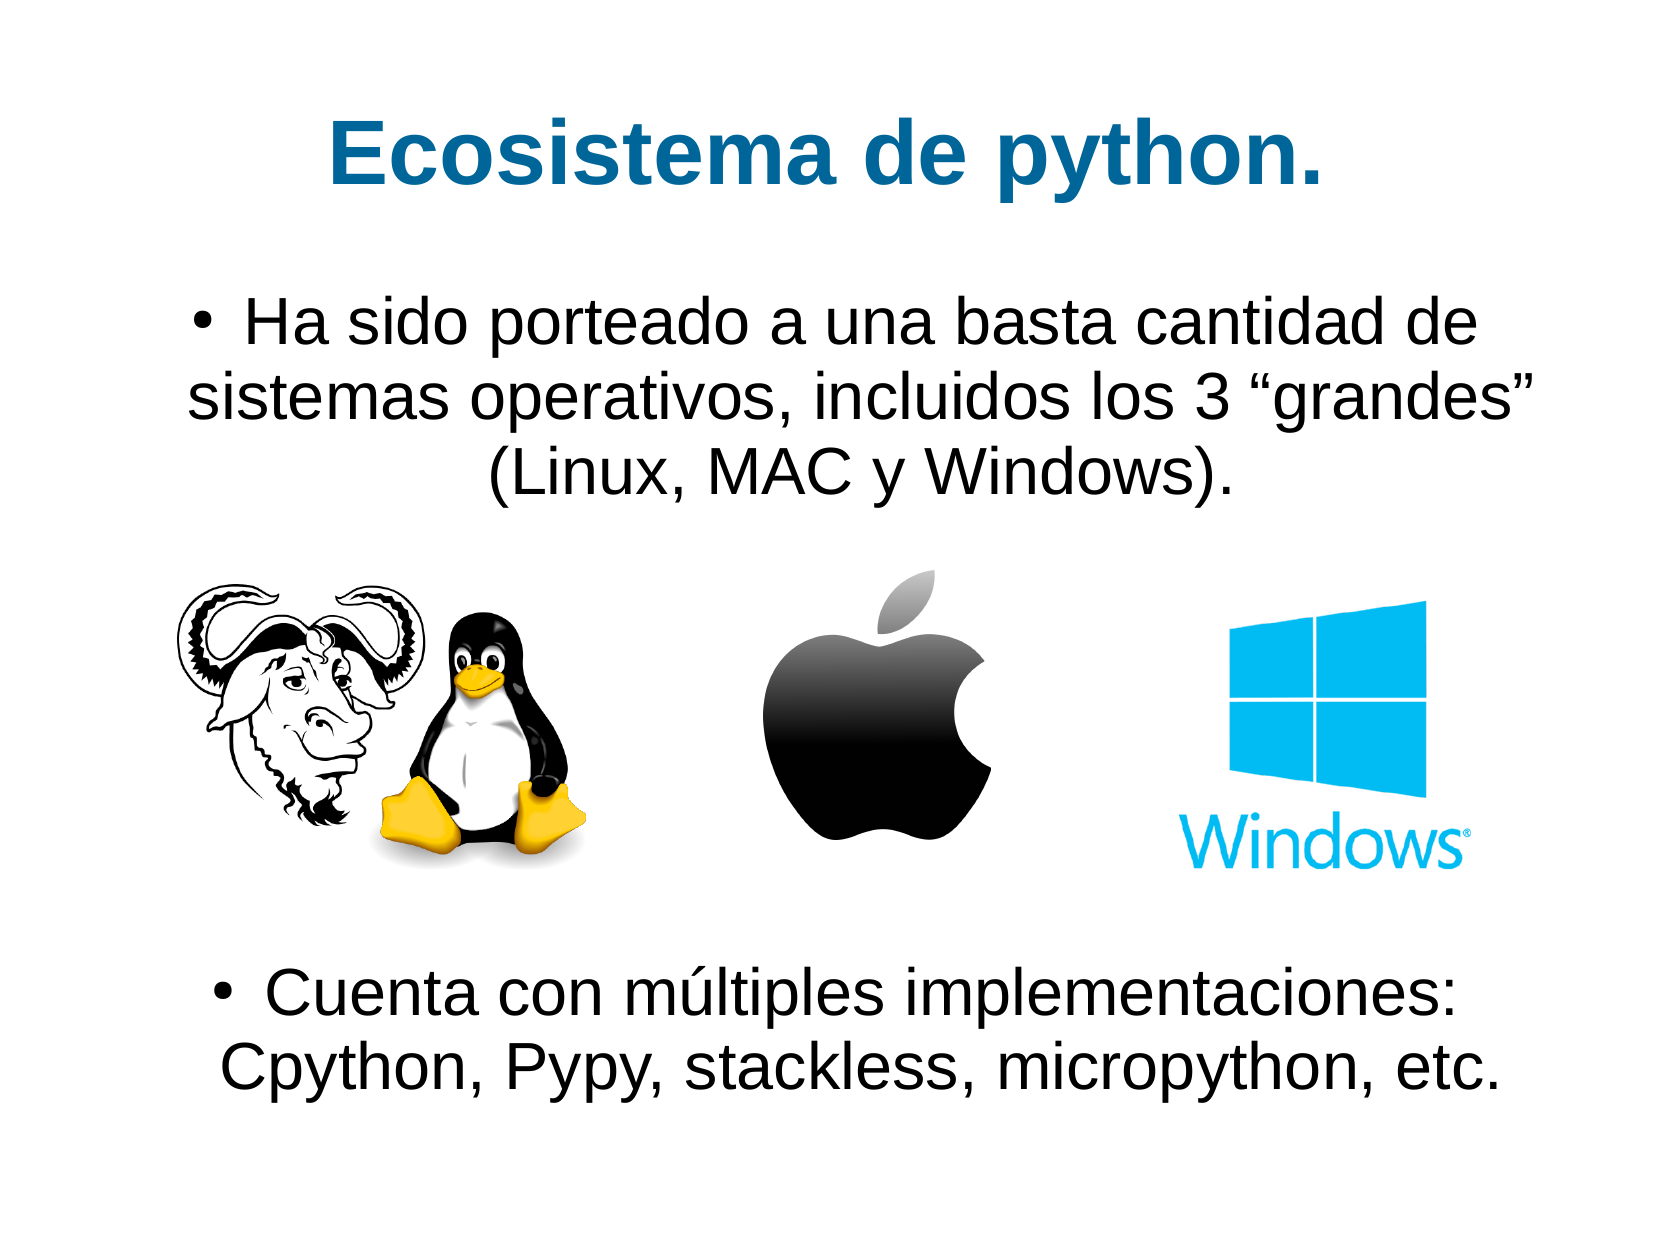

# Ecosistema de python.
Ha sido porteado a una basta cantidad de sistemas operativos, incluidos los 3 “grandes” (Linux, MAC y Windows).
Cuenta con múltiples implementaciones: Cpython, Pypy, stackless, micropython, etc.